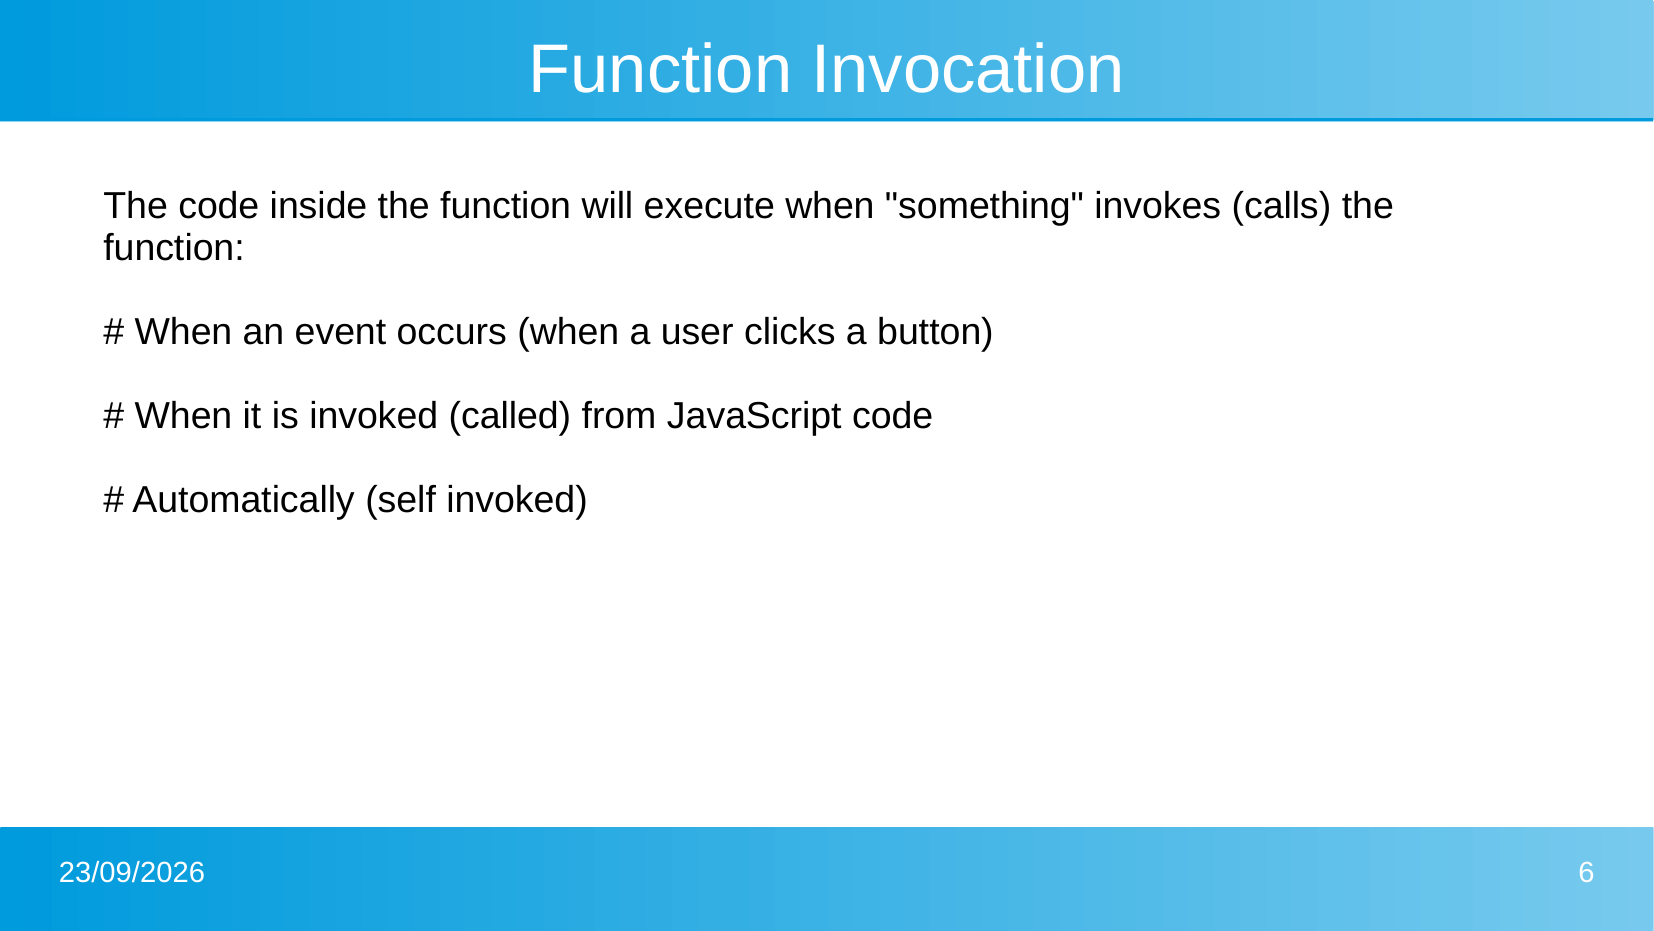

# Function Invocation
The code inside the function will execute when "something" invokes (calls) the function:
# When an event occurs (when a user clicks a button)
# When it is invoked (called) from JavaScript code
# Automatically (self invoked)
6